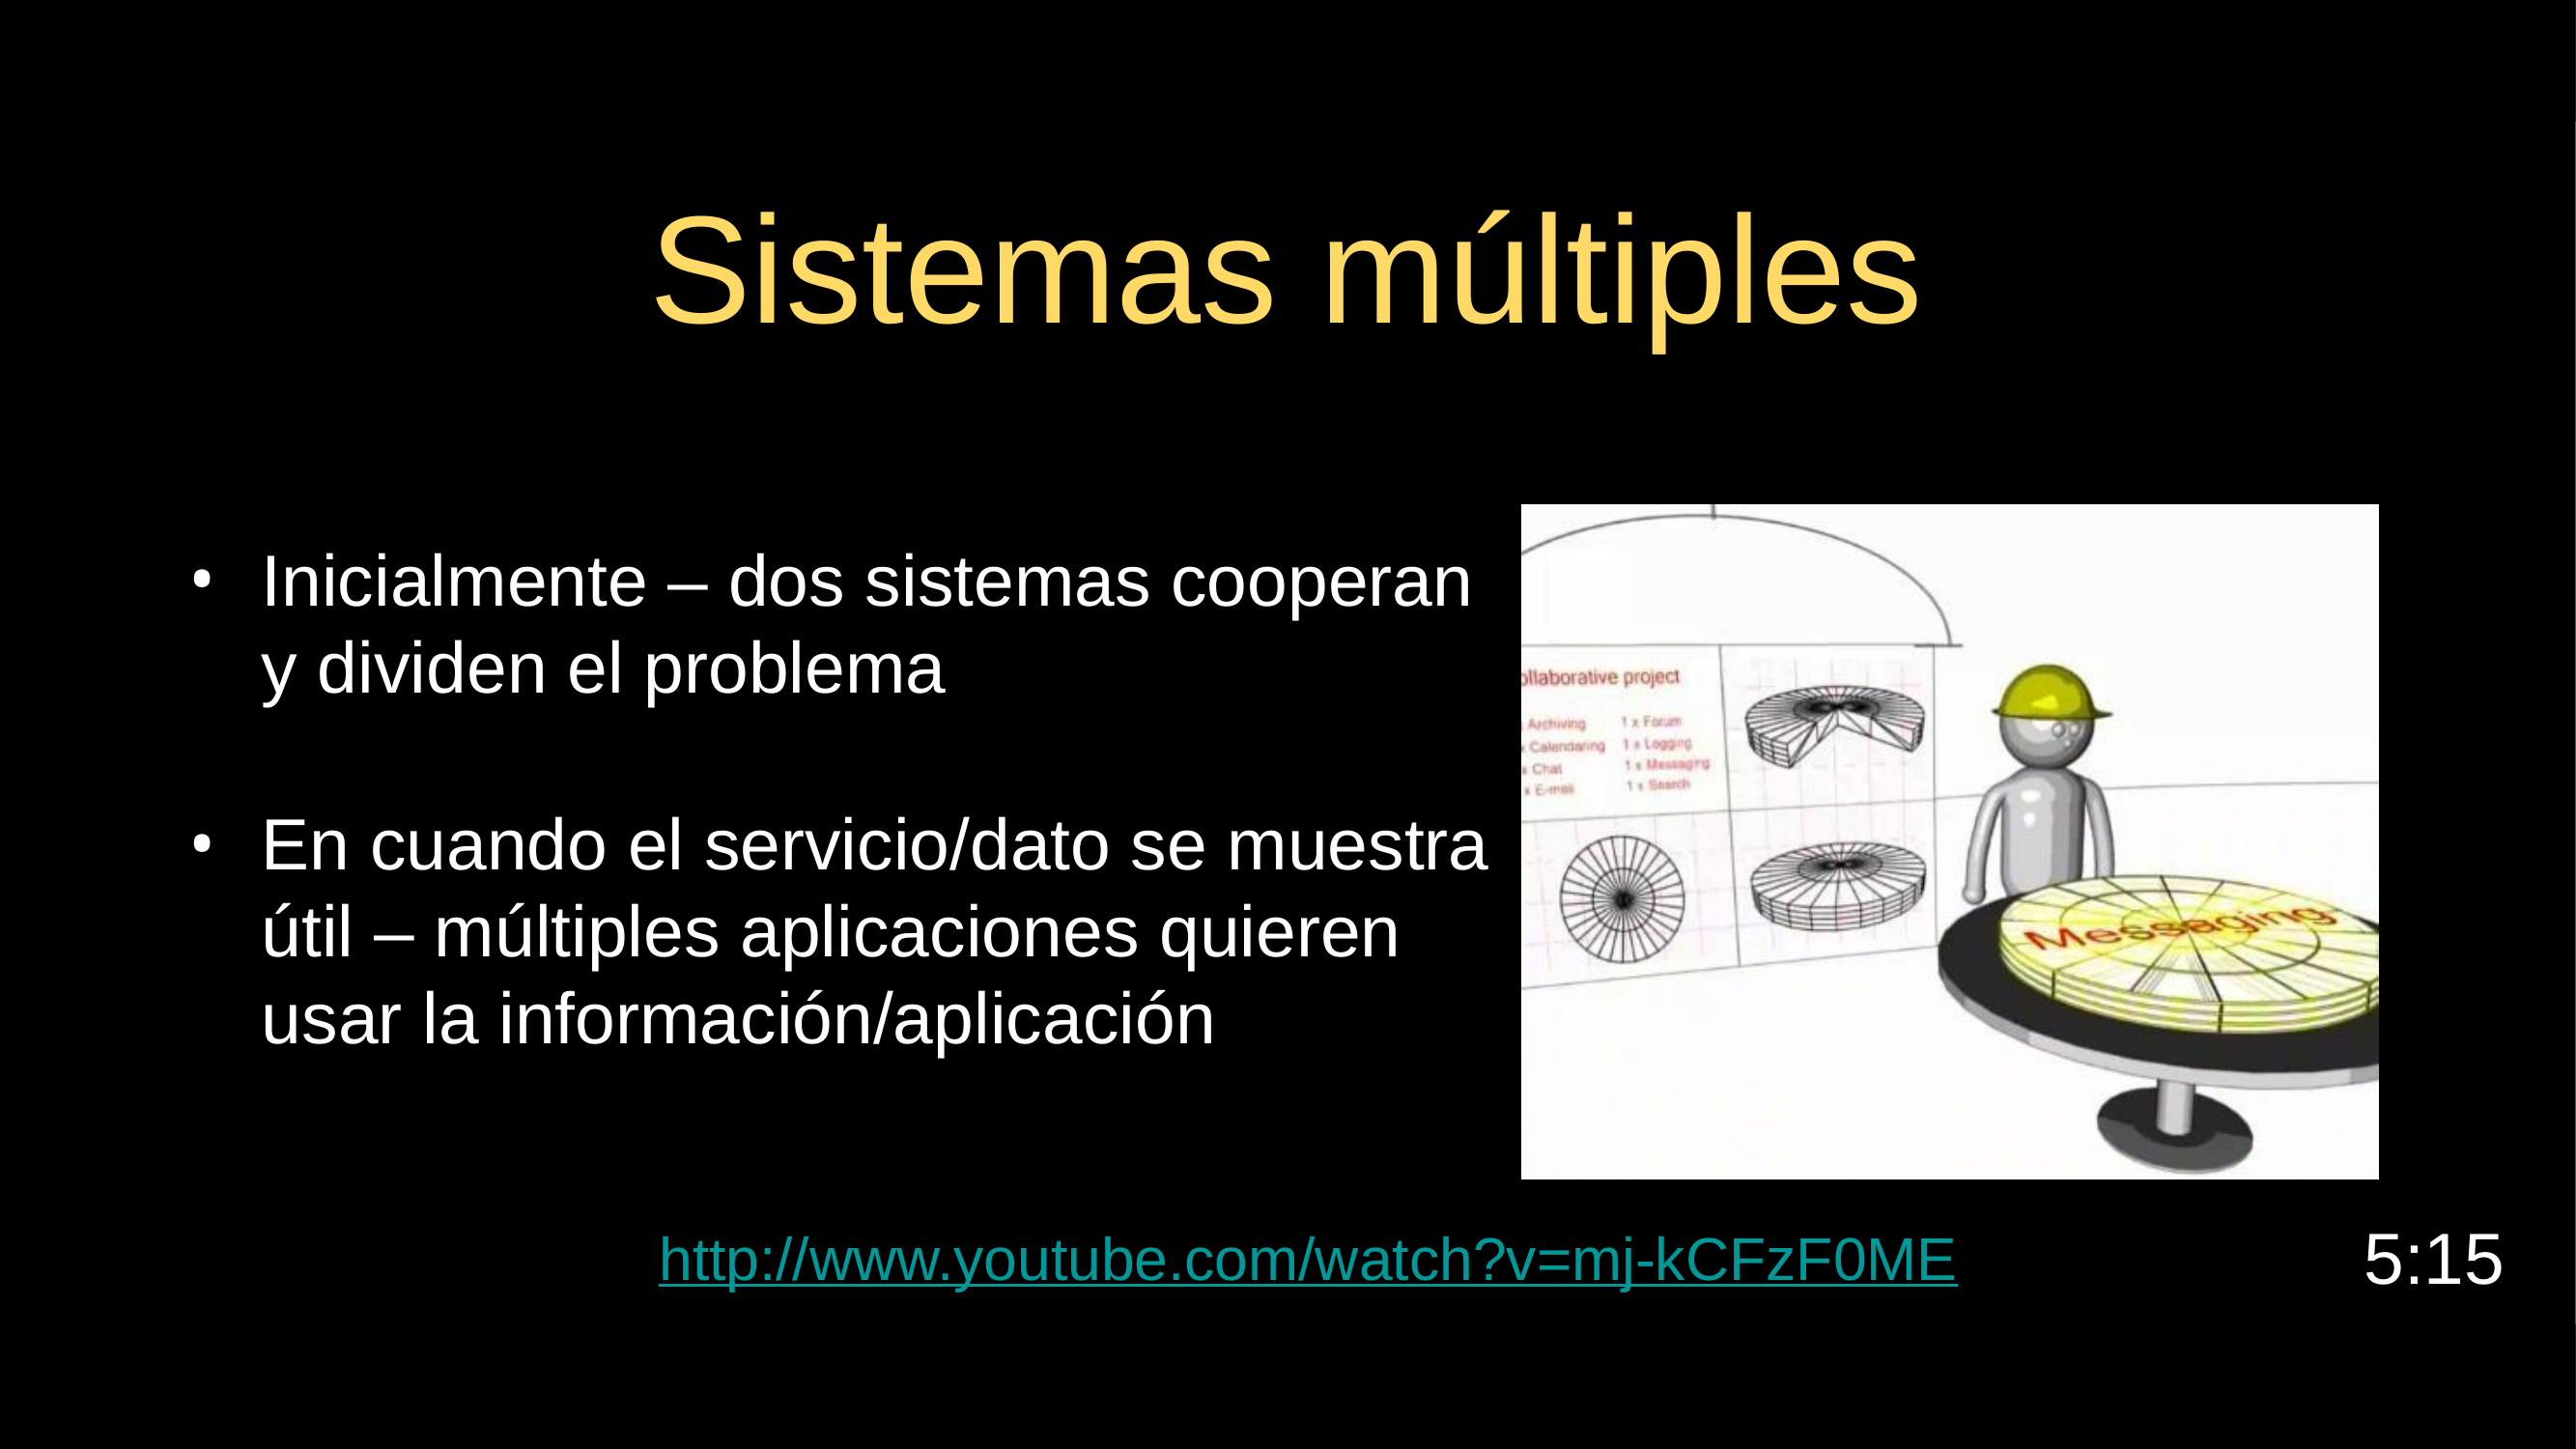

# Sistemas múltiples
Inicialmente – dos sistemas cooperan y dividen el problema
En cuando el servicio/dato se muestra útil – múltiples aplicaciones quieren usar la información/aplicación
5:15
http://www.youtube.com/watch?v=mj-kCFzF0ME